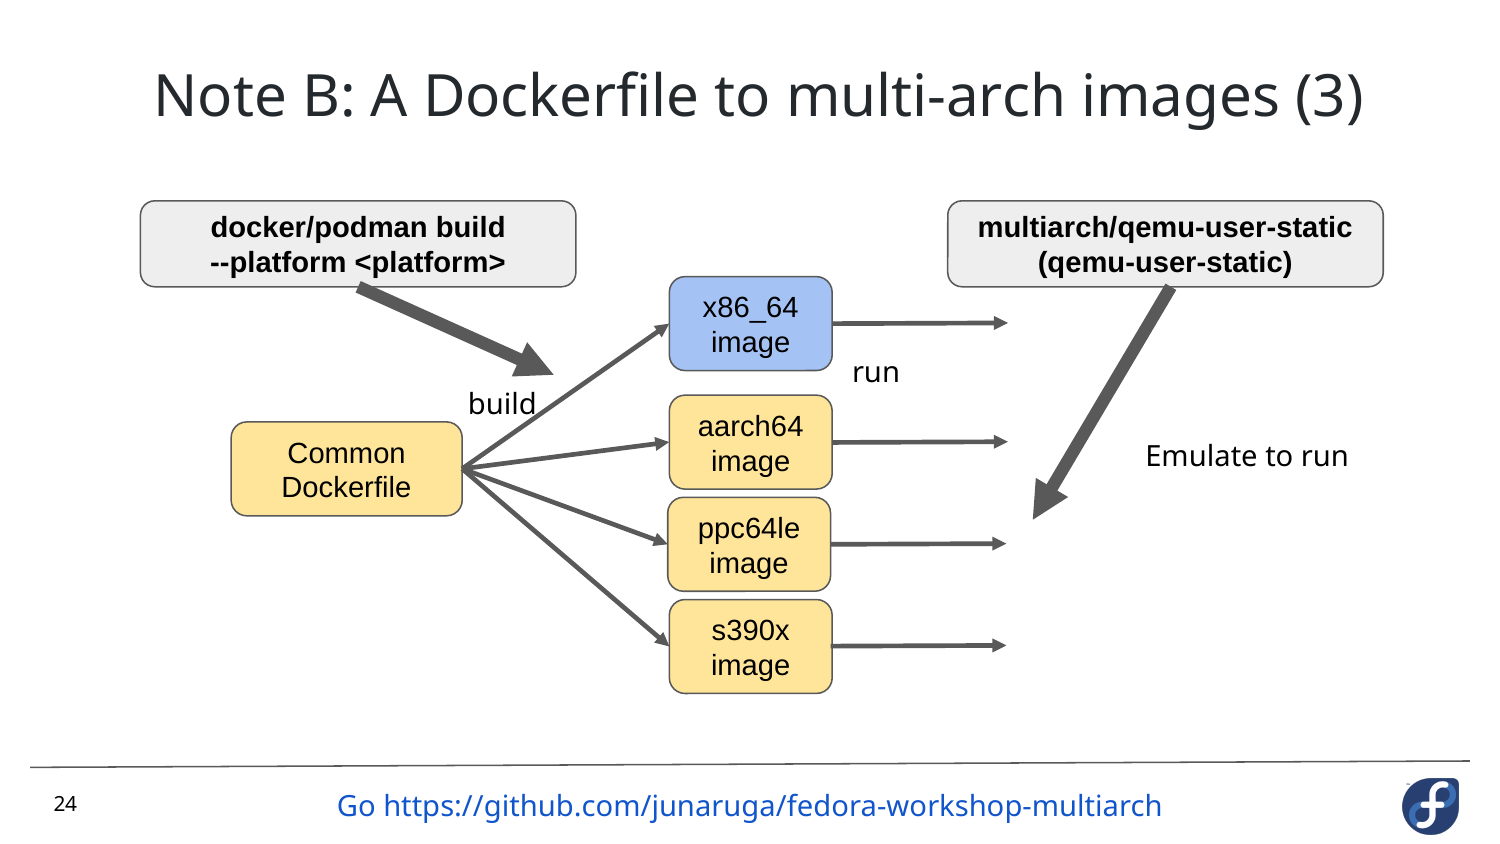

# Note B: A Dockerfile to multi-arch images (3)
docker/podman build
--platform <platform>
multiarch/qemu-user-static
(qemu-user-static)
x86_64
image
run
build
aarch64
image
Common
Dockerfile
Emulate to run
ppc64le
image
s390x
image
Go https://github.com/junaruga/fedora-workshop-multiarch